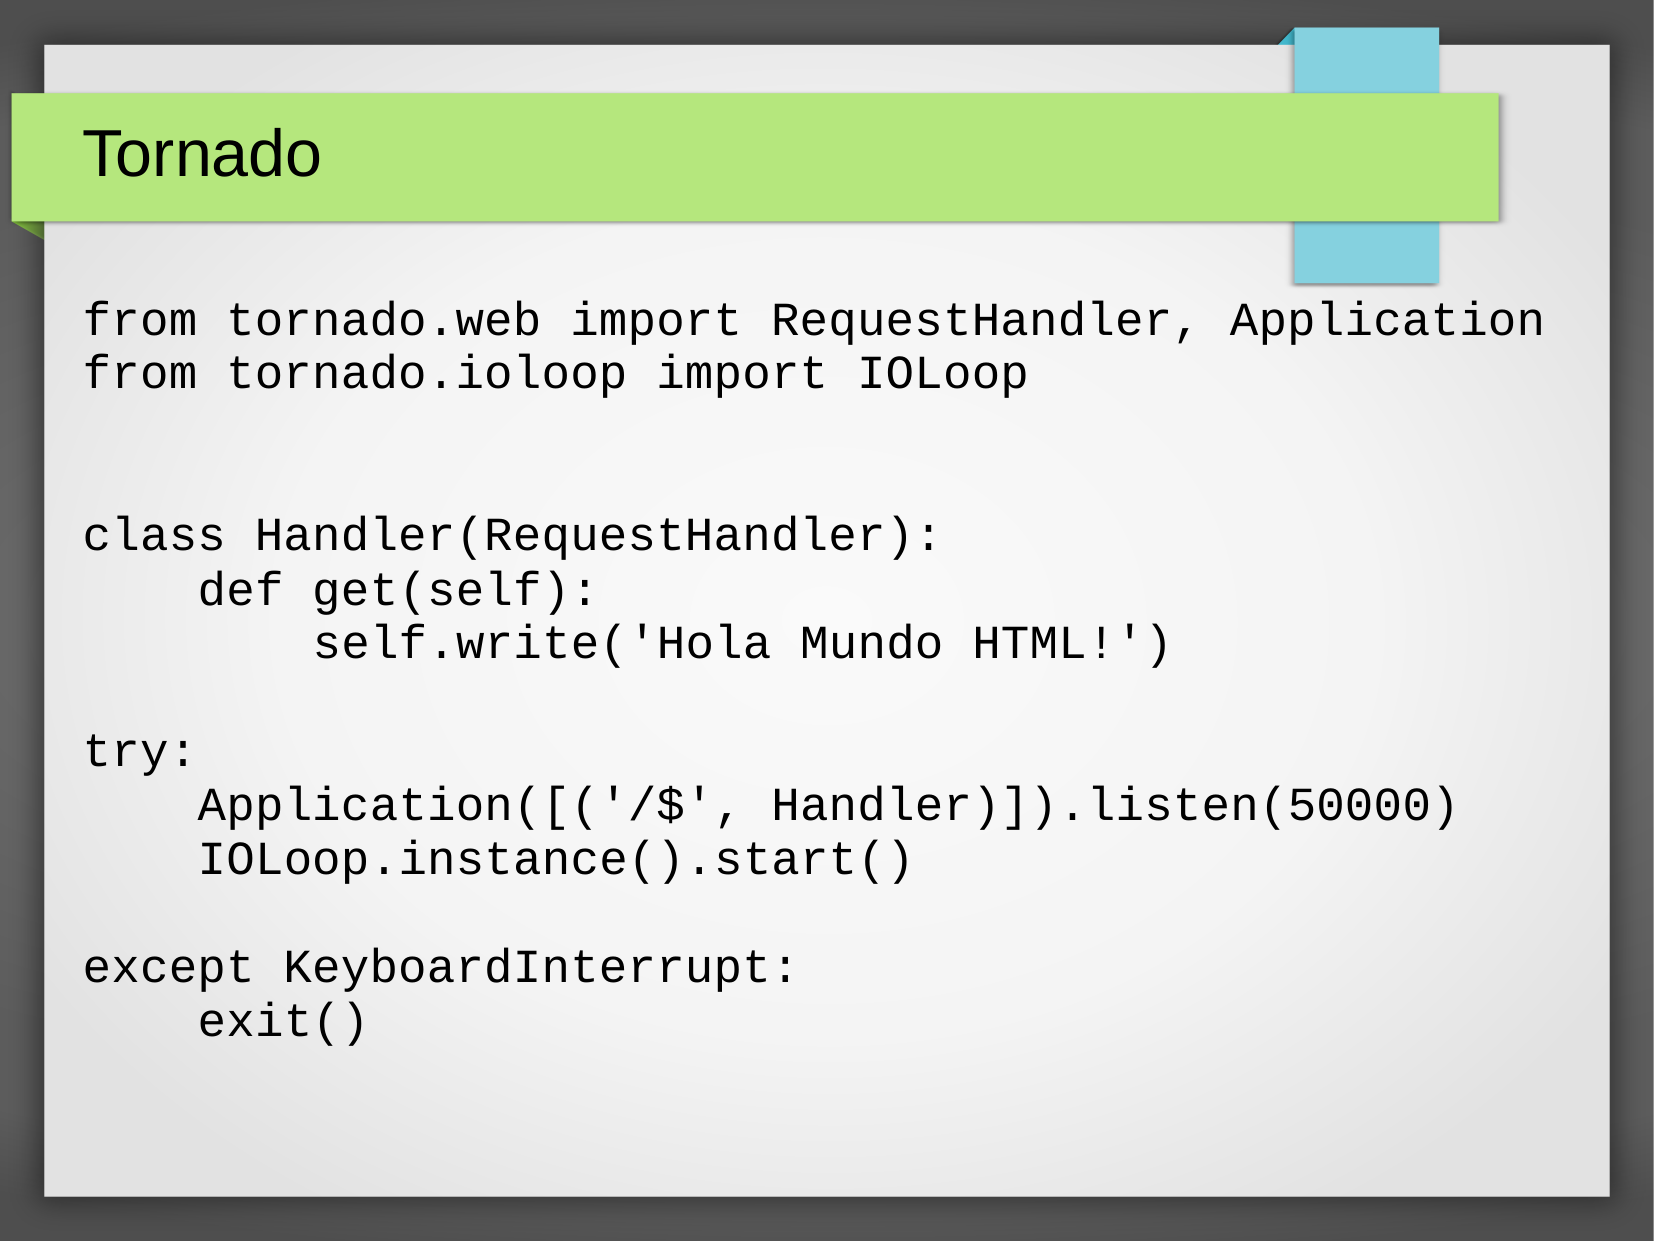

# Tornado
from tornado.web import RequestHandler, Application
from tornado.ioloop import IOLoop
class Handler(RequestHandler):
 def get(self):
 self.write('Hola Mundo HTML!')
try:
 Application([('/$', Handler)]).listen(50000)
 IOLoop.instance().start()
except KeyboardInterrupt:
 exit()